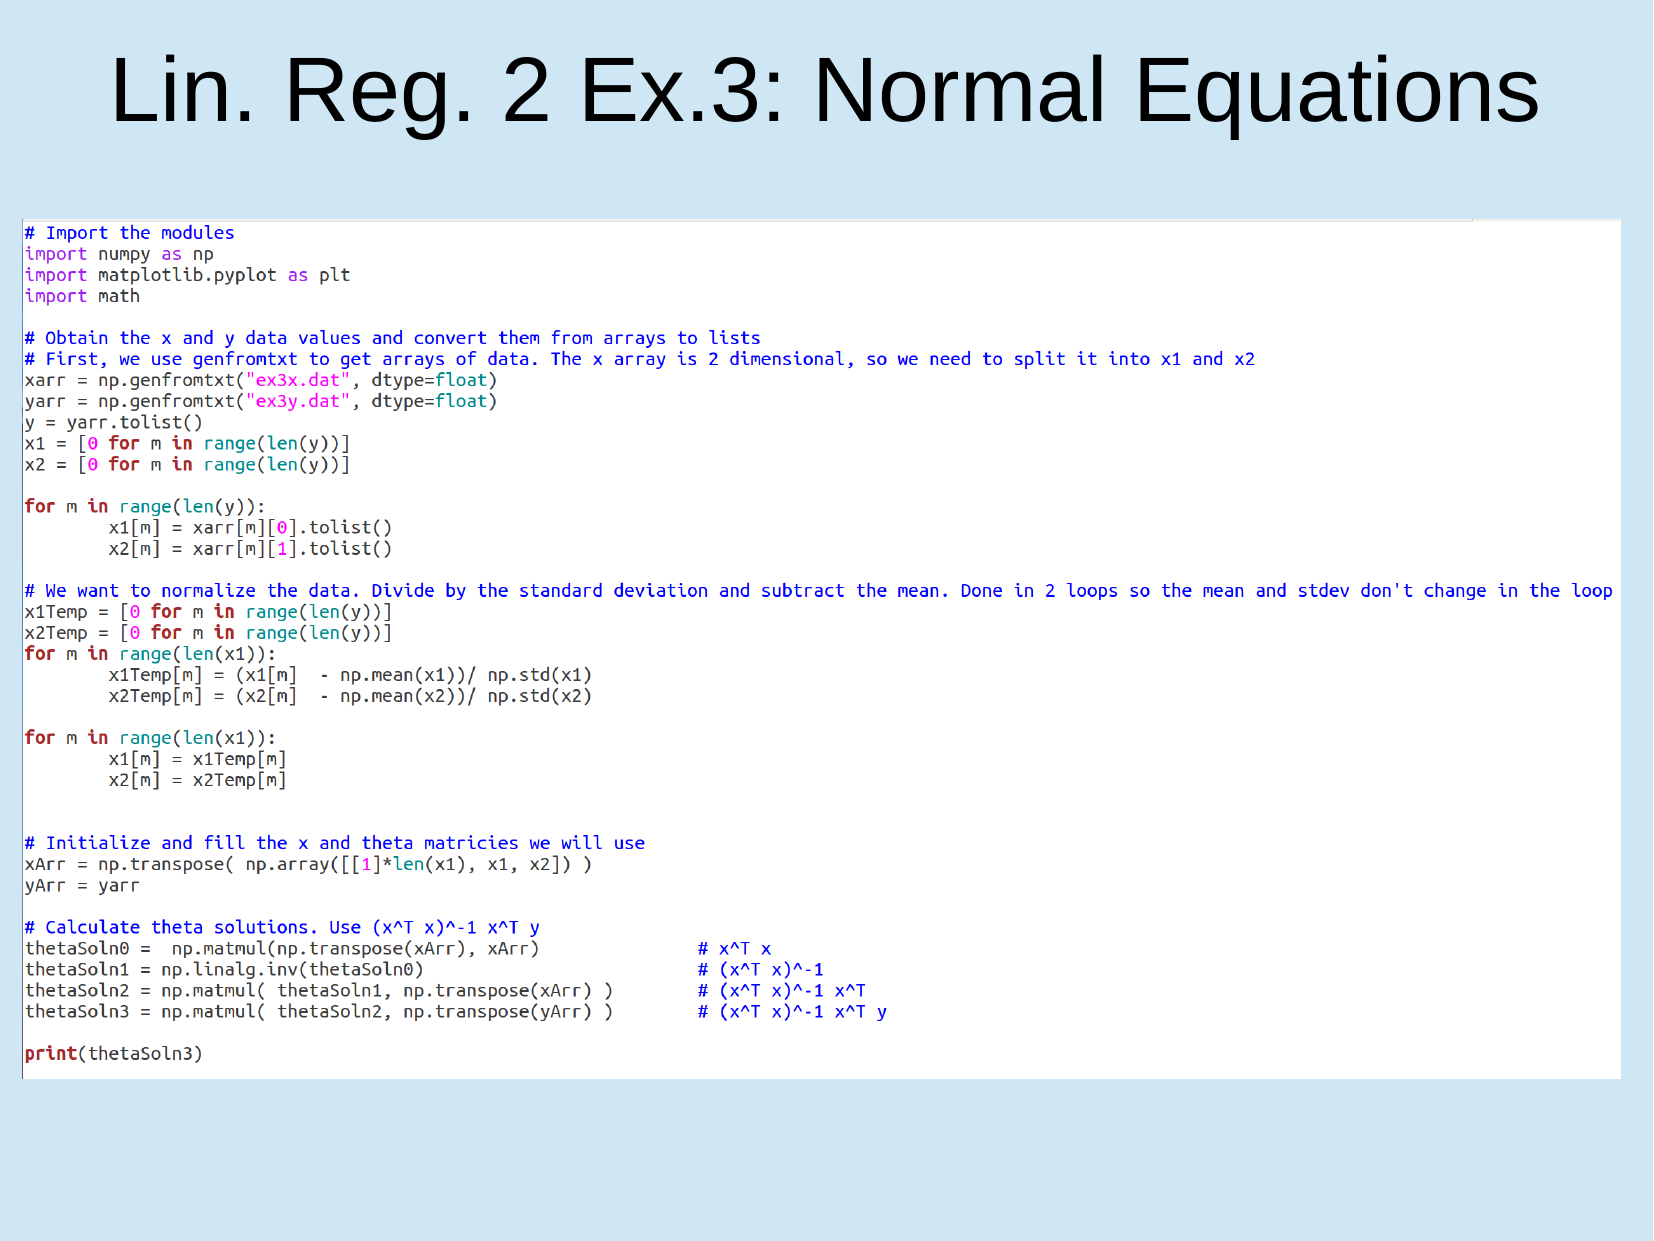

# Lin. Reg. 2 Ex.3: Normal Equations